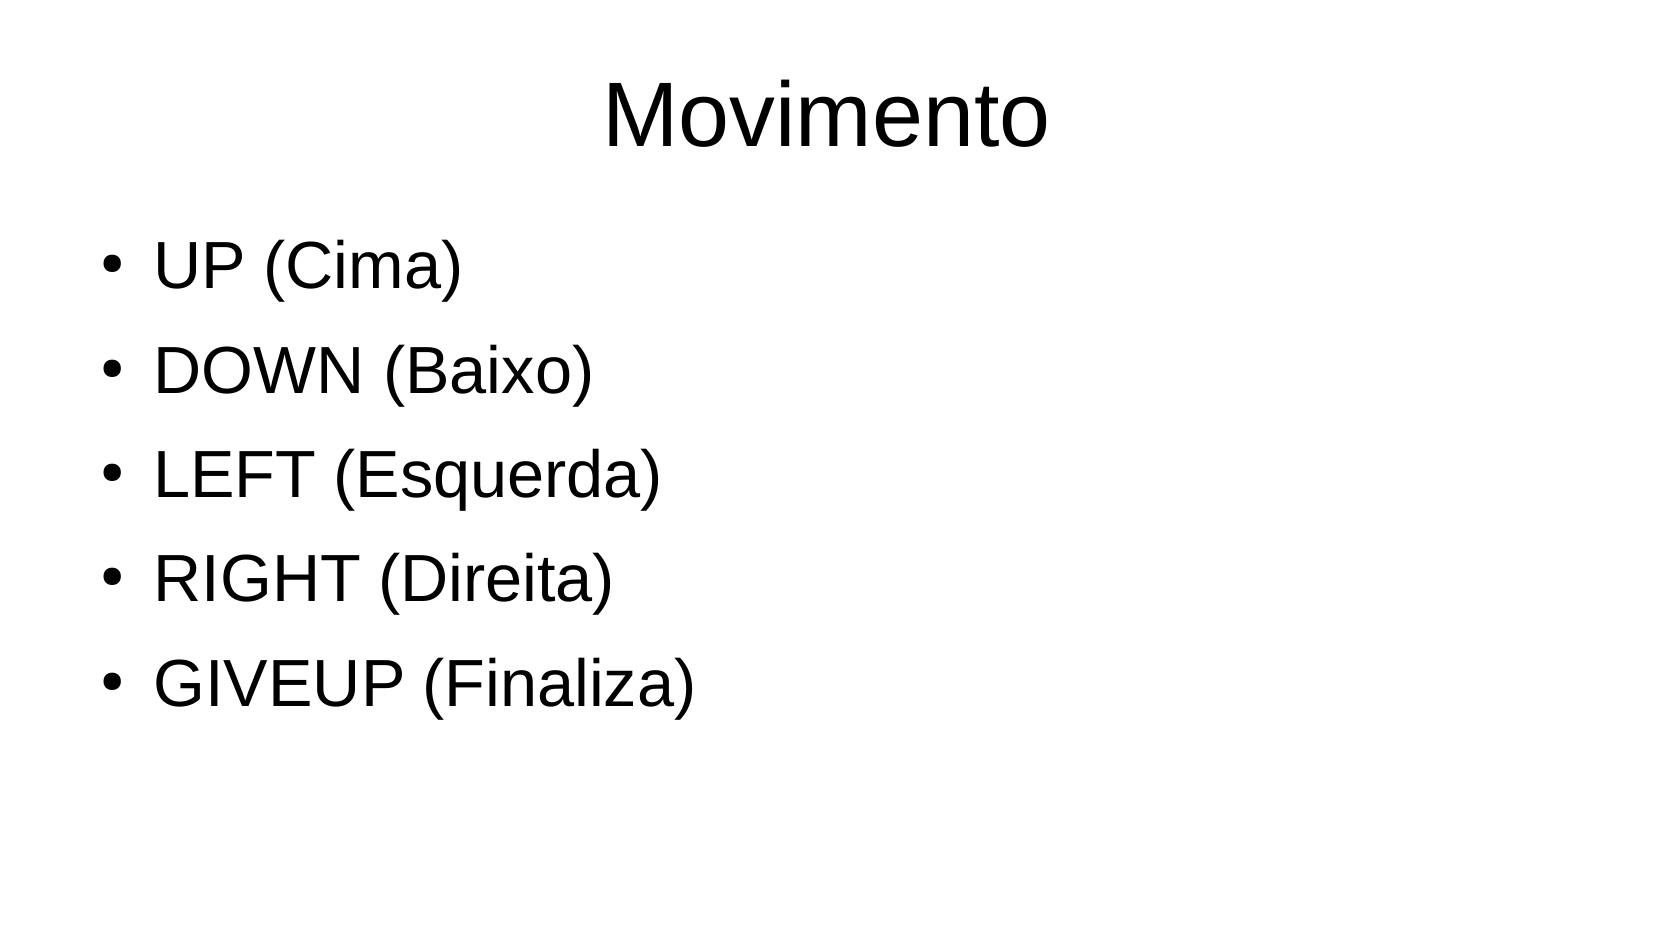

# Movimento
UP (Cima)
DOWN (Baixo)
LEFT (Esquerda)
RIGHT (Direita)
GIVEUP (Finaliza)